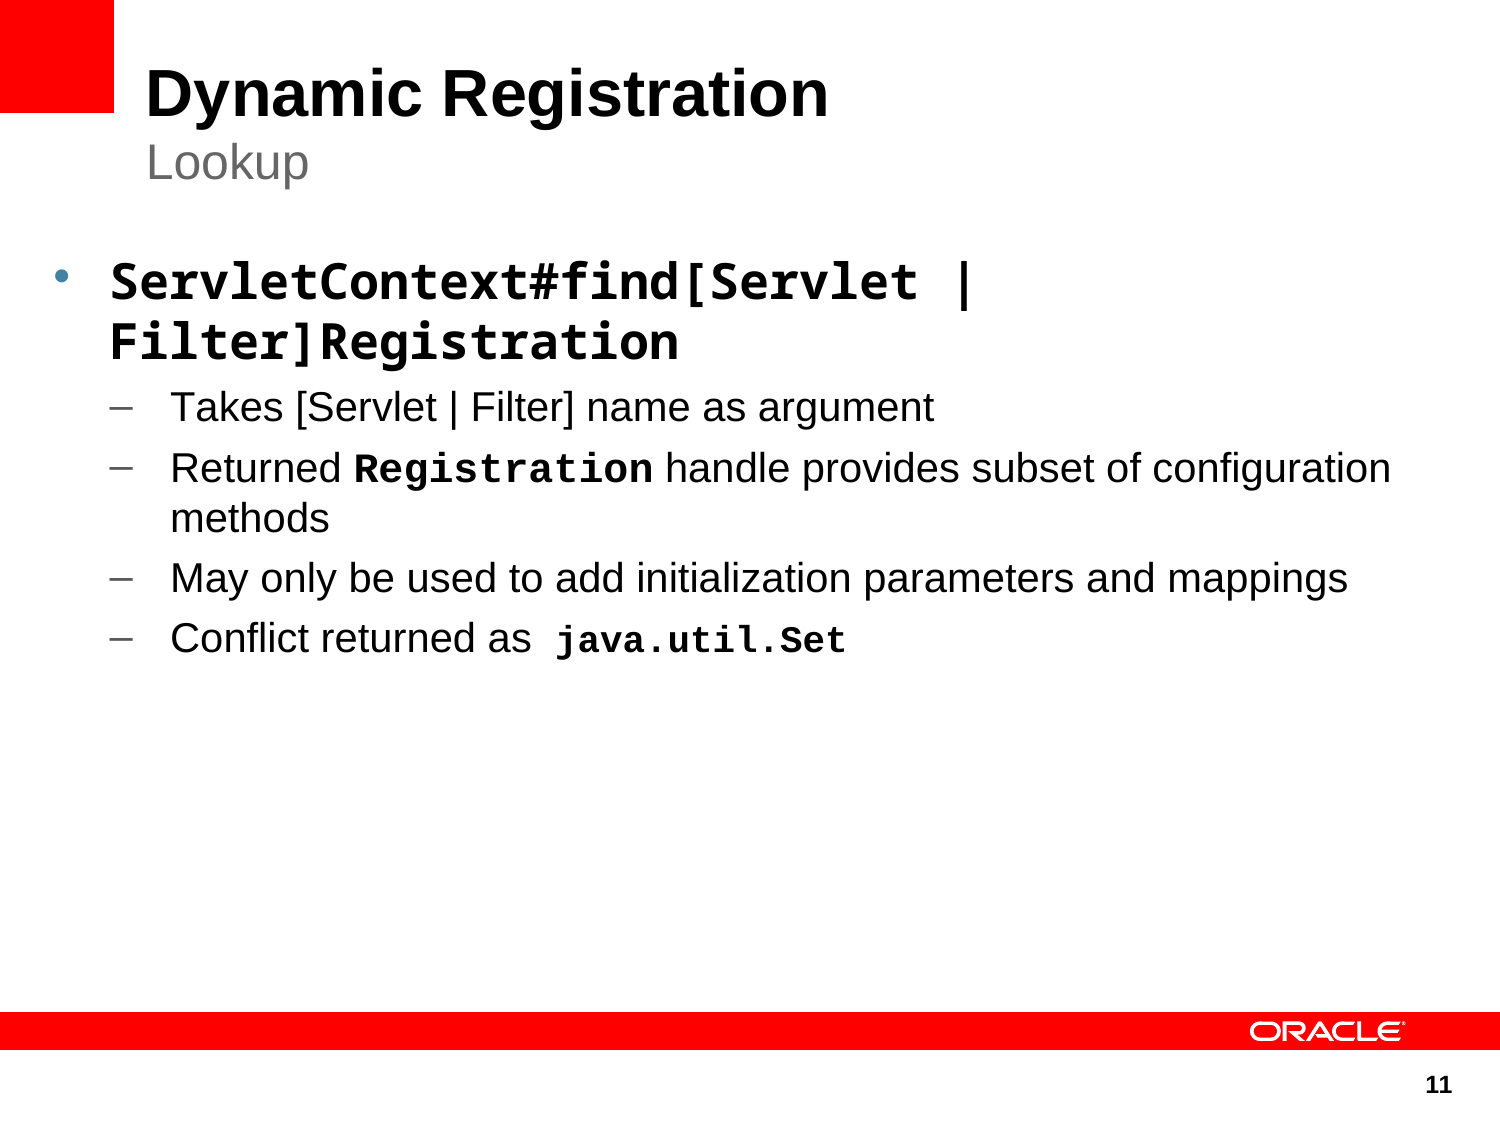

# Dynamic Registration Lookup
ServletContext#find[Servlet |Filter]Registration
Takes [Servlet | Filter] name as argument
Returned Registration handle provides subset of configuration methods
May only be used to add initialization parameters and mappings
Conflict returned as java.util.Set